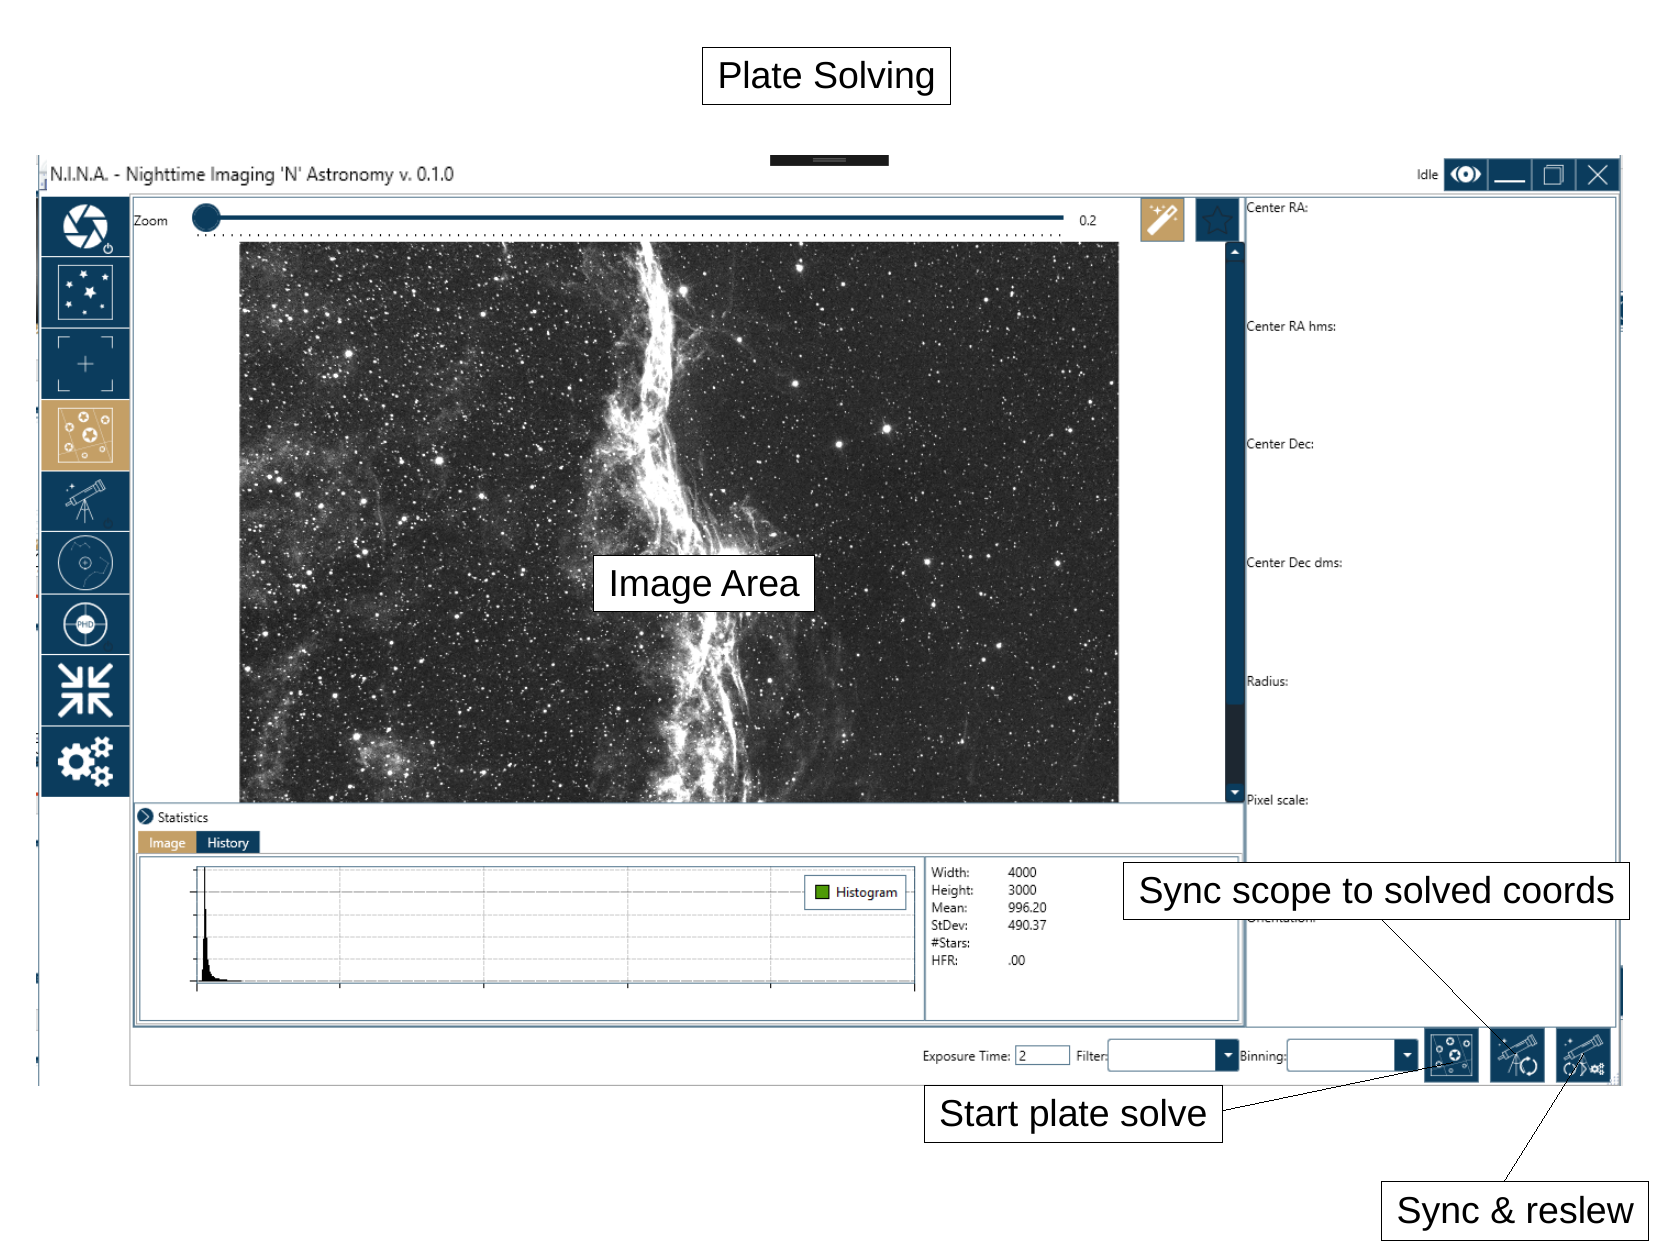

Plate Solving
Image Area
Sync scope to solved coords
Start plate solve
Sync & reslew